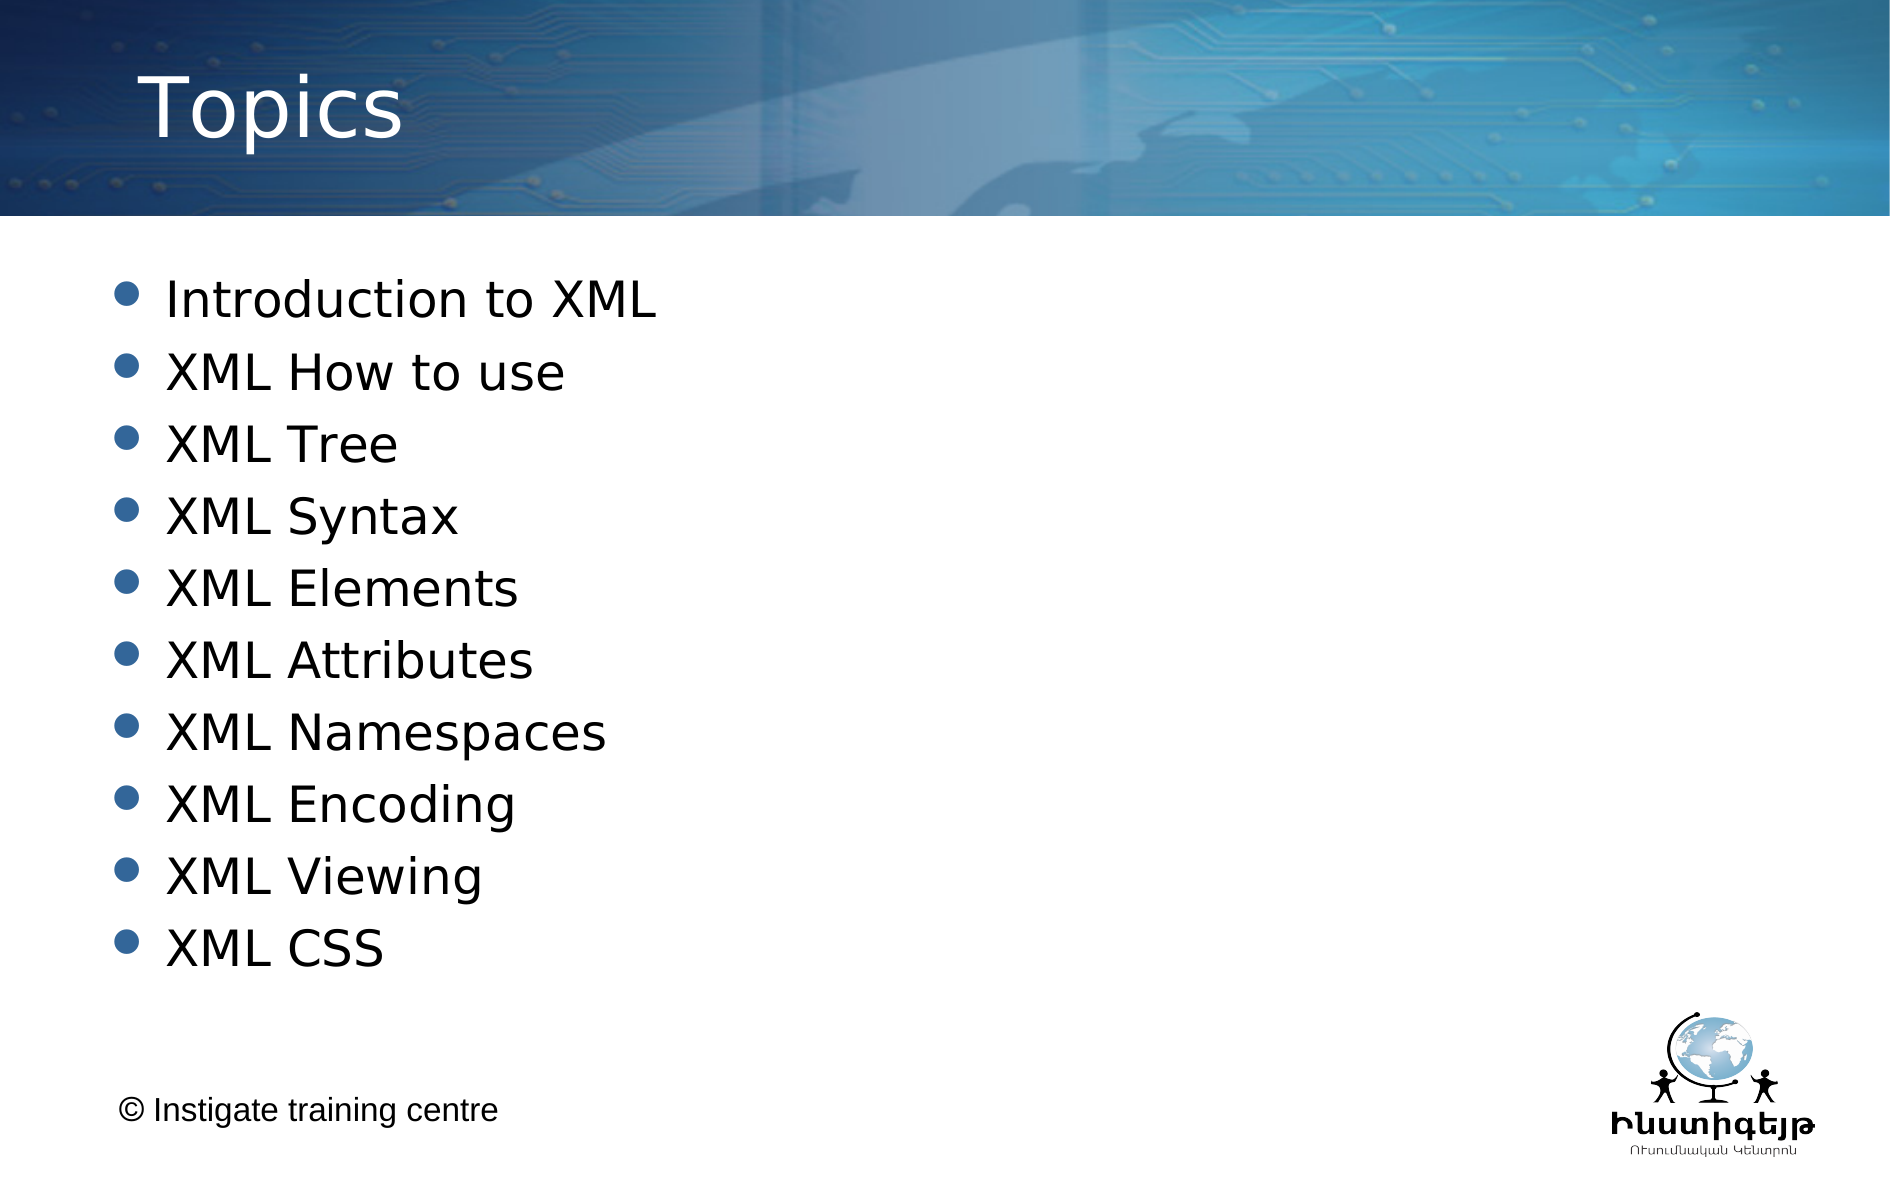

Topics
# Introduction to XML
XML How to use
XML Tree
XML Syntax
XML Elements
XML Attributes
XML Namespaces
XML Encoding
XML Viewing
XML CSS